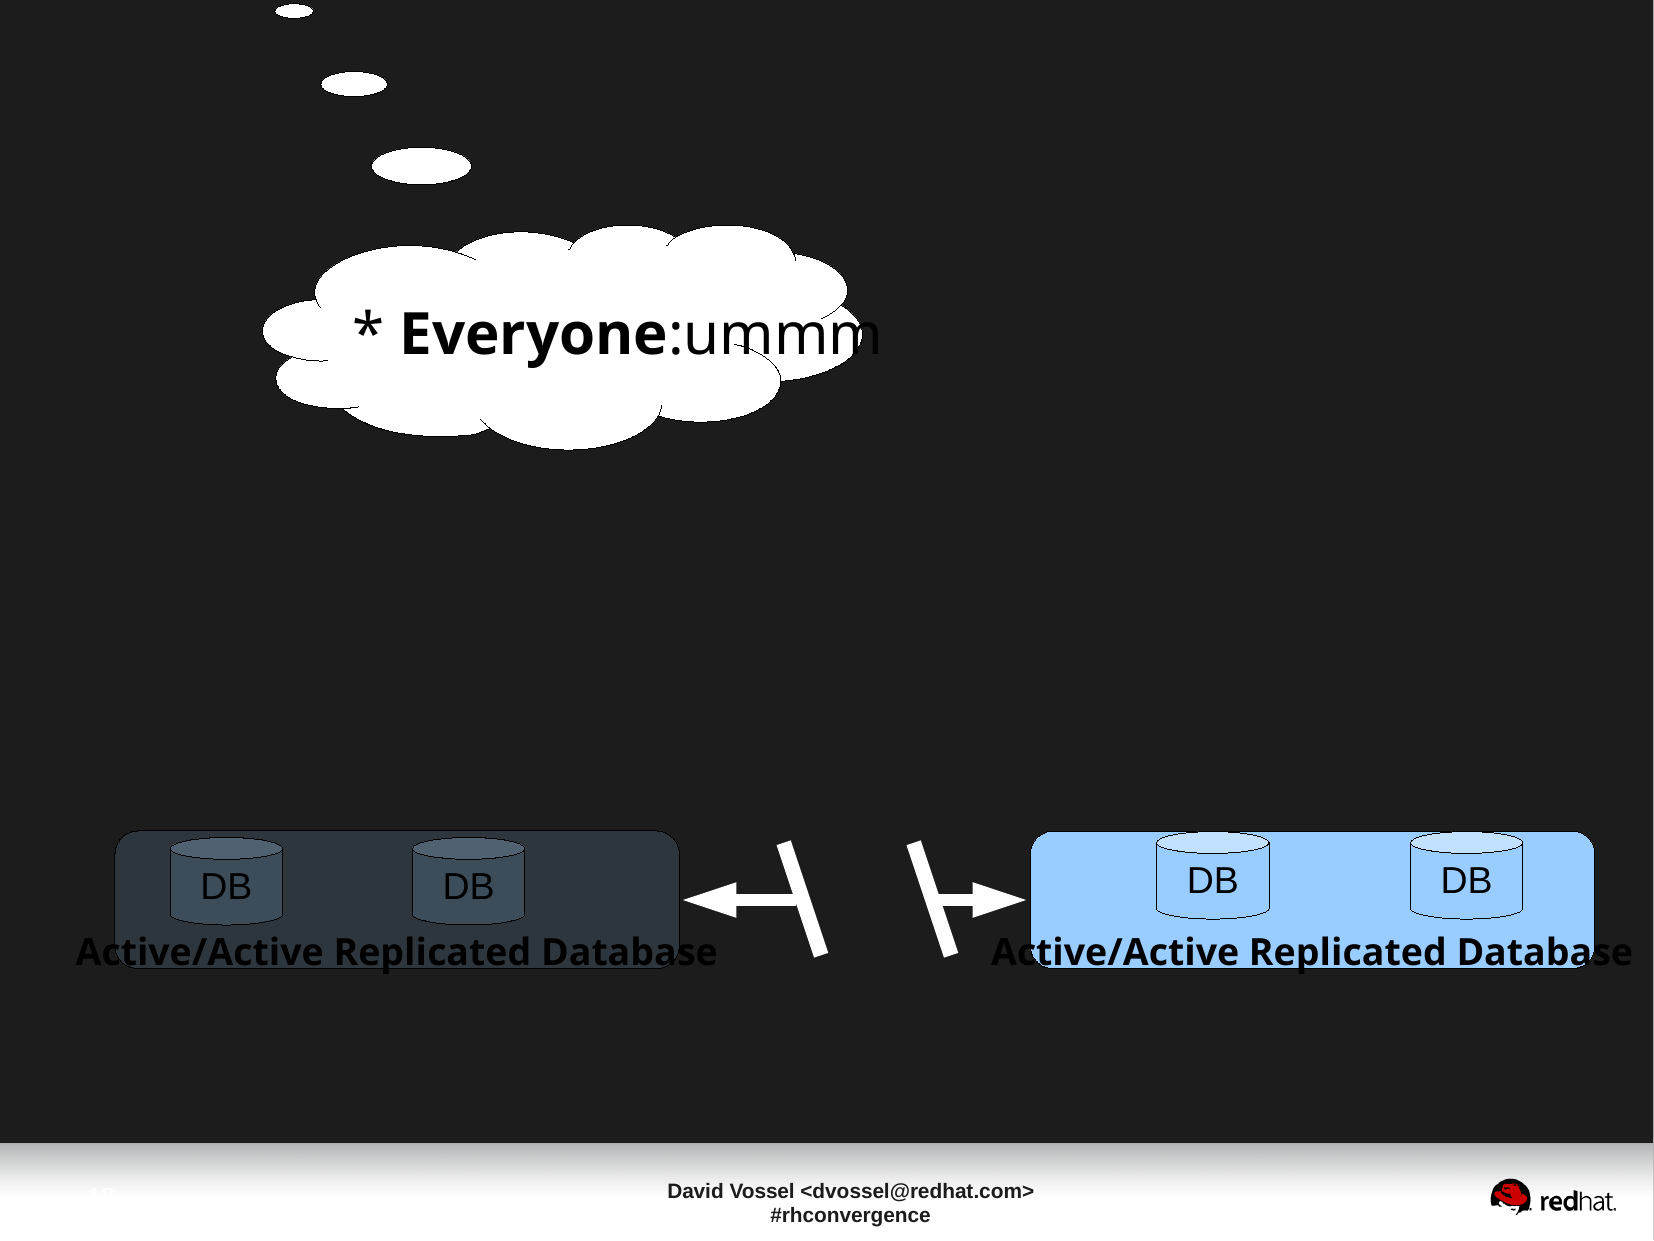

* Everyone:ummm
Active/Active Replicated Database
Active/Active Replicated Database
DB
DB
DB
DB